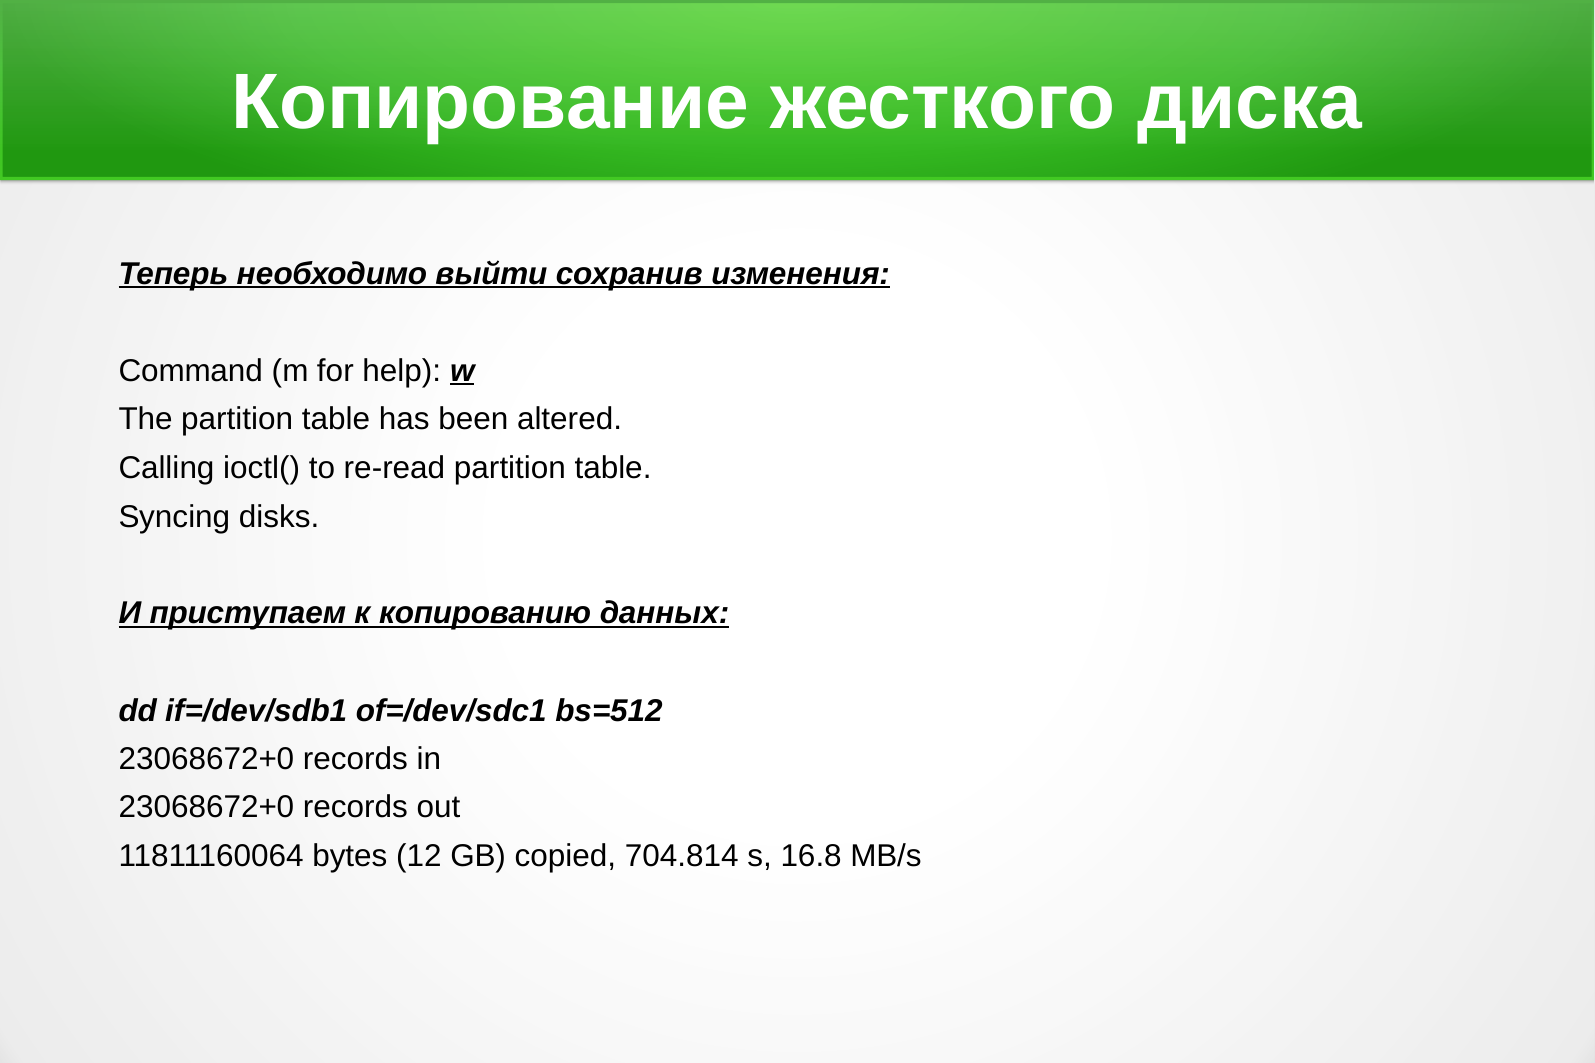

# Копирование жесткого диска
Теперь необходимо выйти сохранив изменения:
Command (m for help): w
The partition table has been altered.
Calling ioctl() to re-read partition table.
Syncing disks.
И приступаем к копированию данных:
dd if=/dev/sdb1 of=/dev/sdc1 bs=512
23068672+0 records in
23068672+0 records out
11811160064 bytes (12 GB) copied, 704.814 s, 16.8 MB/s